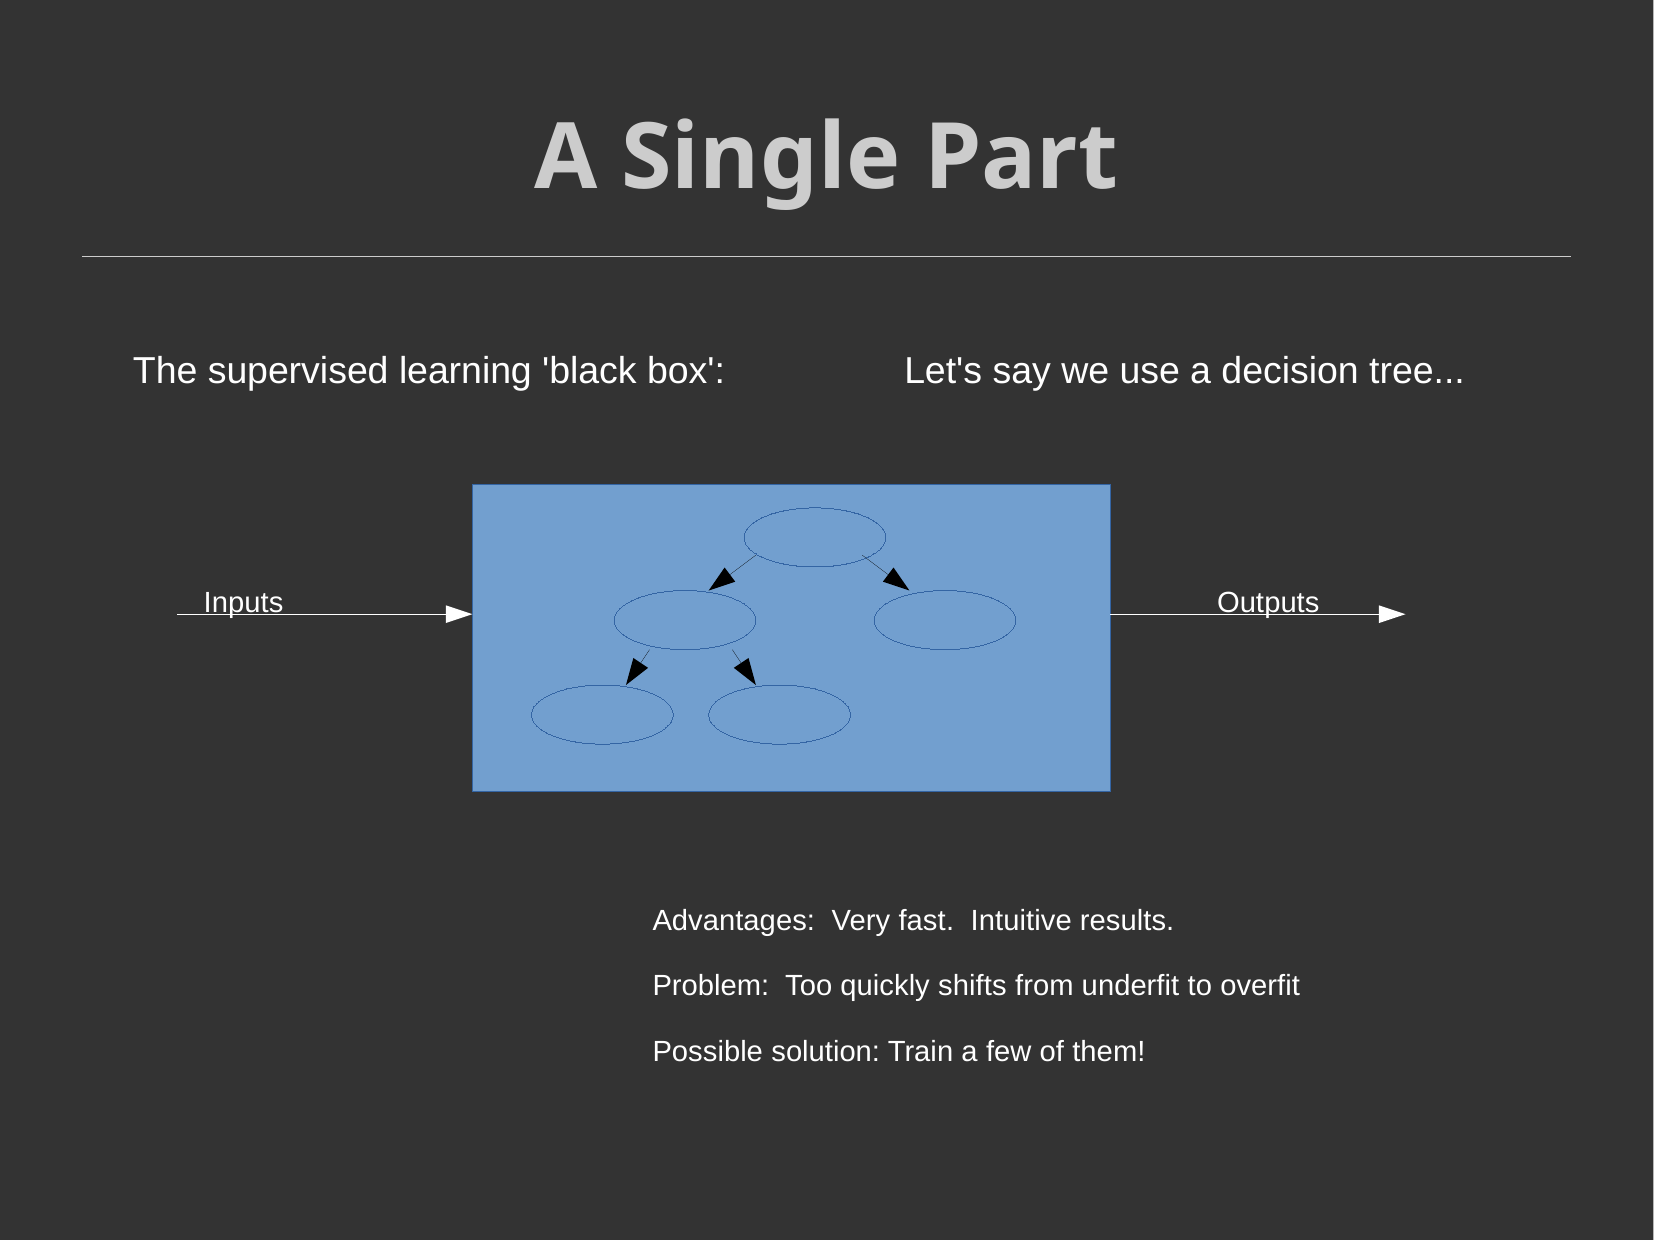

# A Single Part
The supervised learning 'black box':
Let's say we use a decision tree...
Outputs
Inputs
Advantages: Very fast. Intuitive results.
Problem: Too quickly shifts from underfit to overfit
Possible solution: Train a few of them!